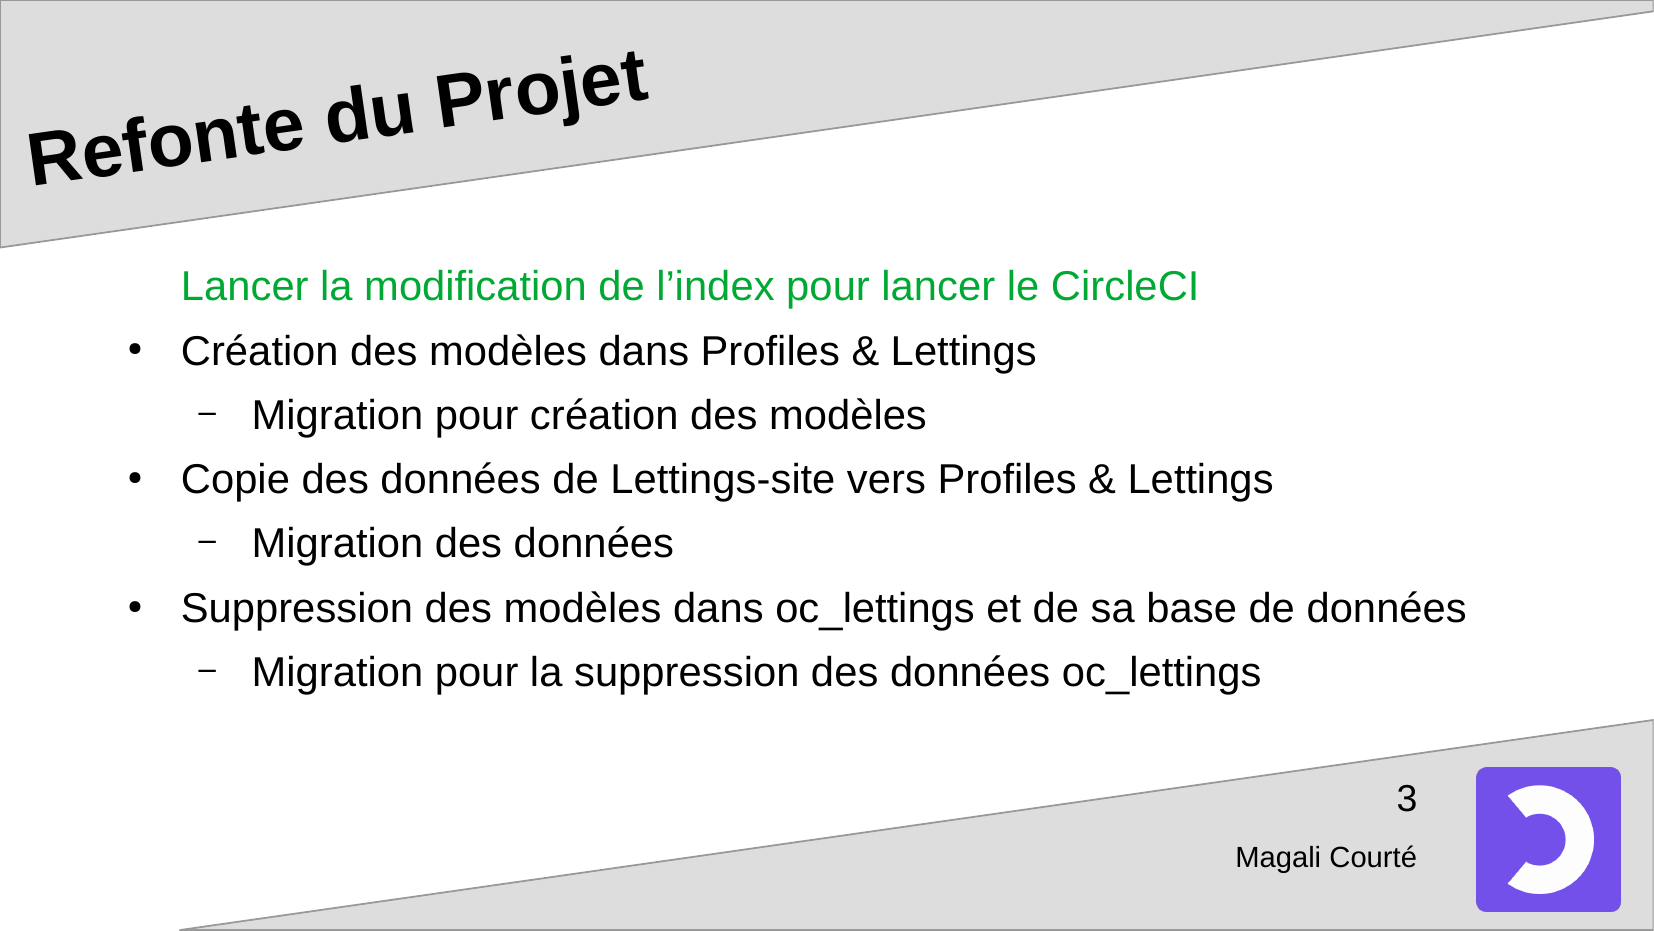

# Refonte du Projet
Lancer la modification de l’index pour lancer le CircleCI
Création des modèles dans Profiles & Lettings
Migration pour création des modèles
Copie des données de Lettings-site vers Profiles & Lettings
Migration des données
Suppression des modèles dans oc_lettings et de sa base de données
Migration pour la suppression des données oc_lettings
3